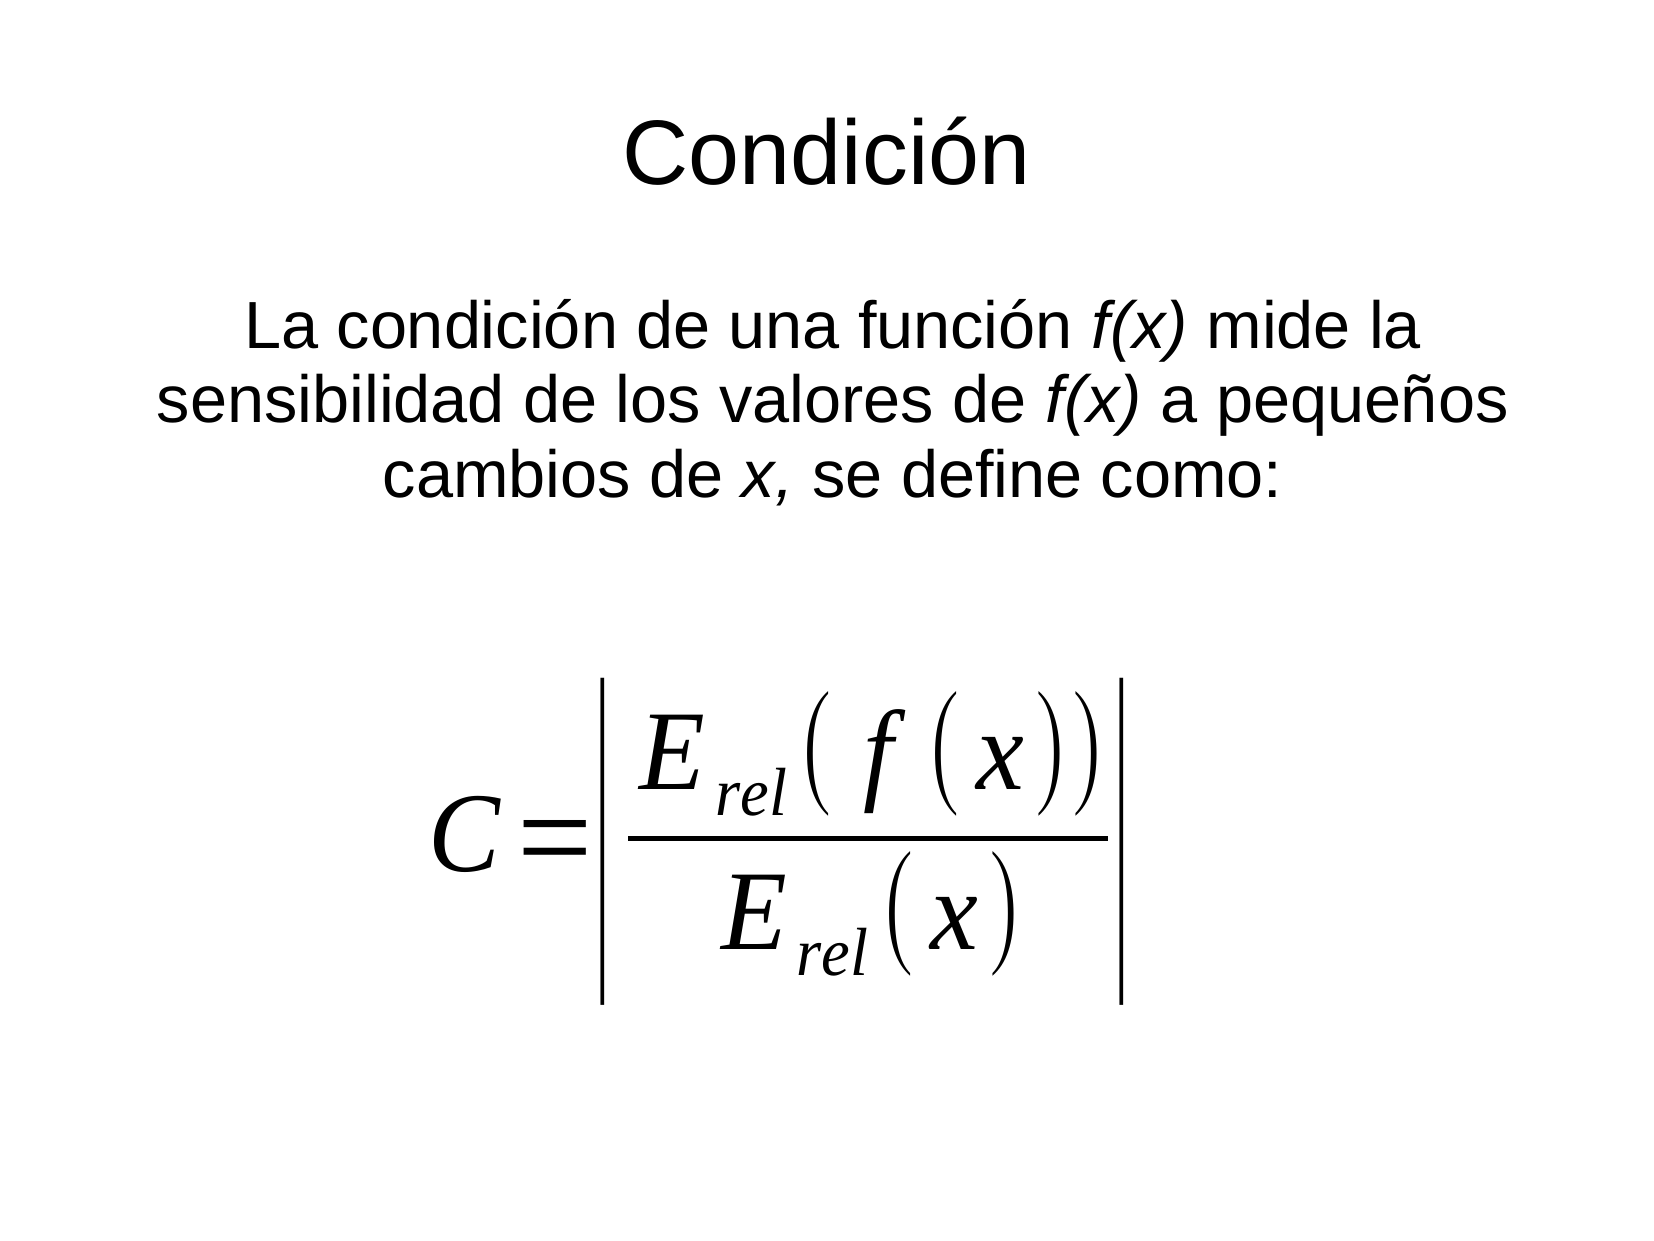

# Condición
La condición de una función f(x) mide la sensibilidad de los valores de f(x) a pequeños cambios de x, se define como: